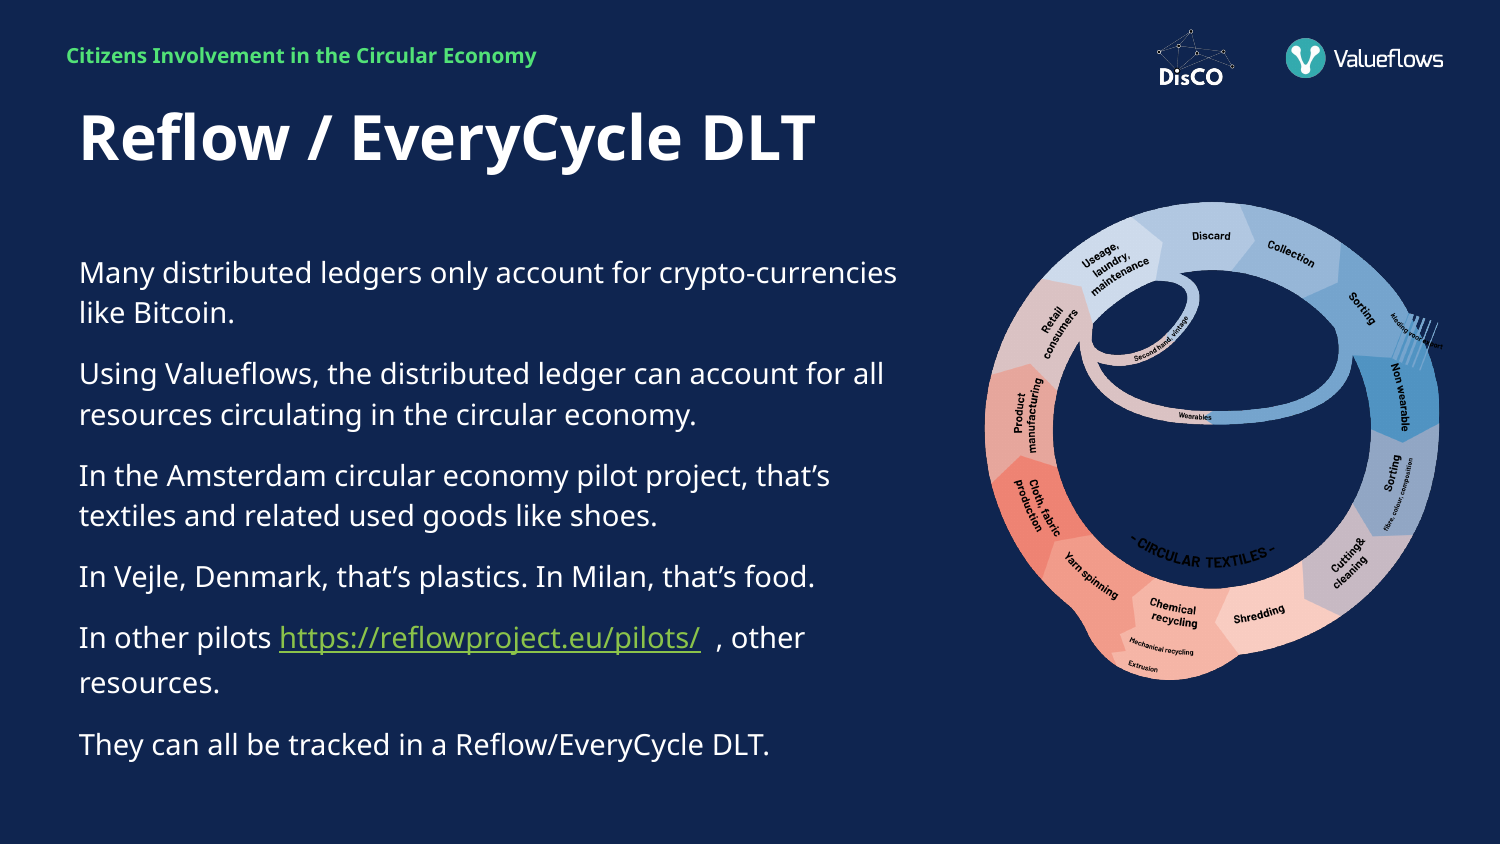

# Reflow / EveryCycle DLT
Many distributed ledgers only account for crypto-currencies like Bitcoin.
Using Valueflows, the distributed ledger can account for all resources circulating in the circular economy.
In the Amsterdam circular economy pilot project, that’s textiles and related used goods like shoes.
In Vejle, Denmark, that’s plastics. In Milan, that’s food.
In other pilots https://reflowproject.eu/pilots/ , other resources.
They can all be tracked in a Reflow/EveryCycle DLT.